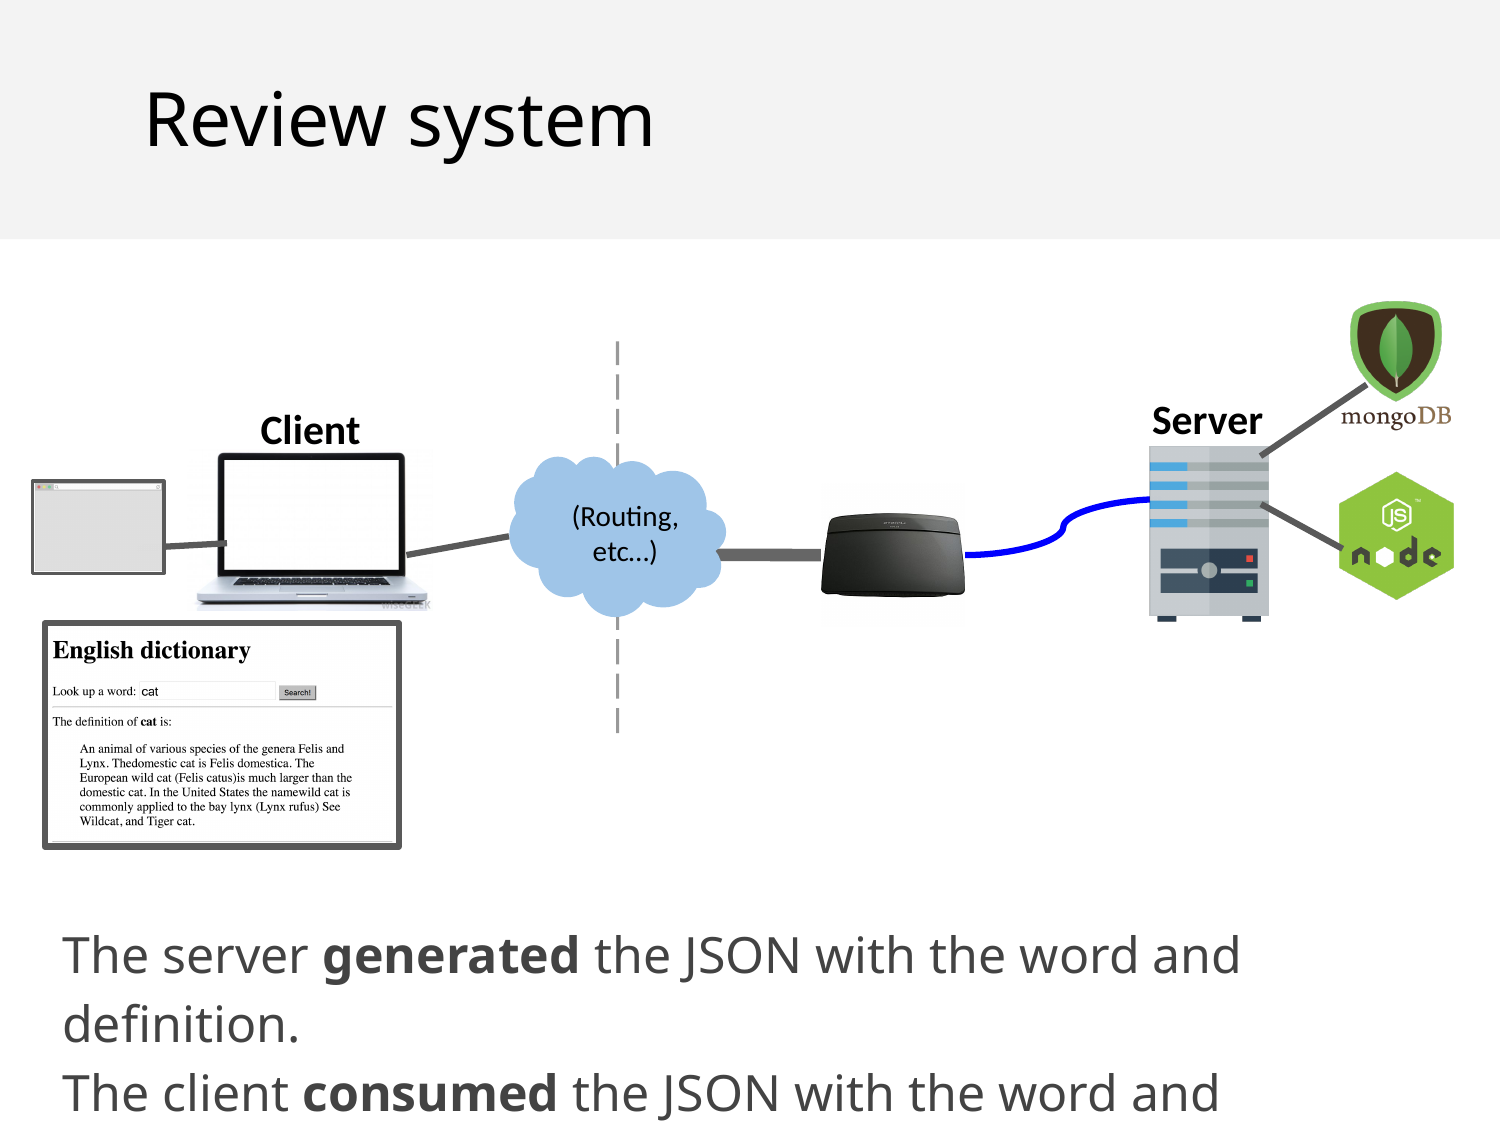

# Review system
Server
Client
(Routing, etc…)
The server generated the JSON with the word and definition.
The client consumed the JSON with the word and definition.